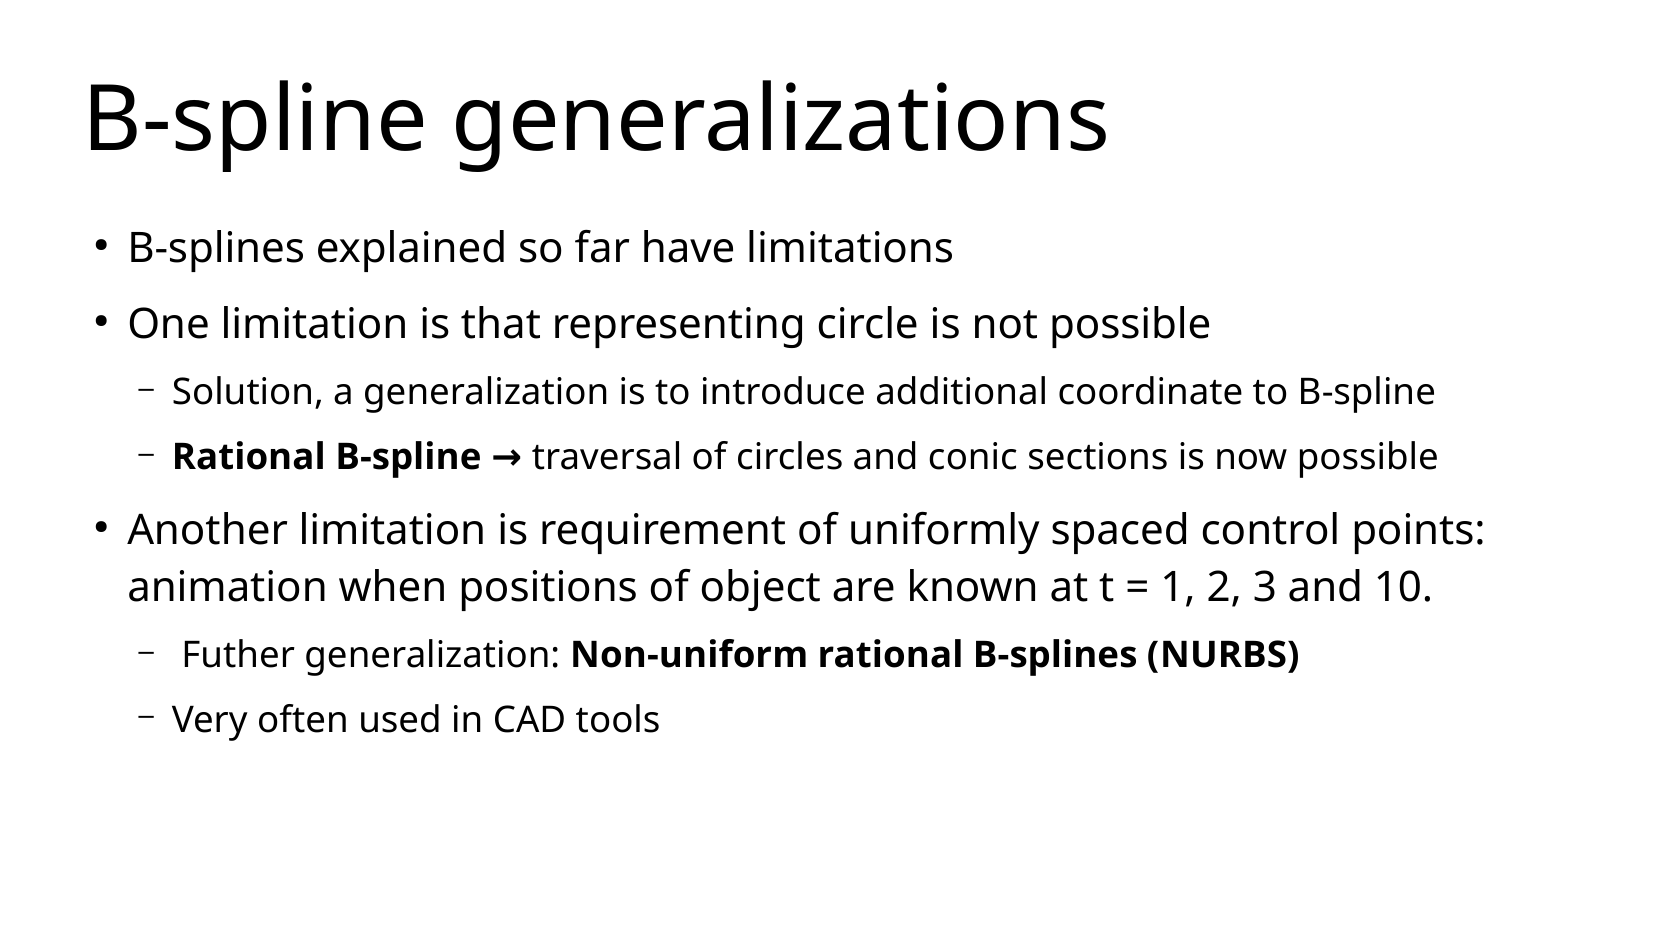

# B-spline generalizations
B-splines explained so far have limitations
One limitation is that representing circle is not possible
Solution, a generalization is to introduce additional coordinate to B-spline
Rational B-spline → traversal of circles and conic sections is now possible
Another limitation is requirement of uniformly spaced control points: animation when positions of object are known at t = 1, 2, 3 and 10.
 Futher generalization: Non-uniform rational B-splines (NURBS)
Very often used in CAD tools